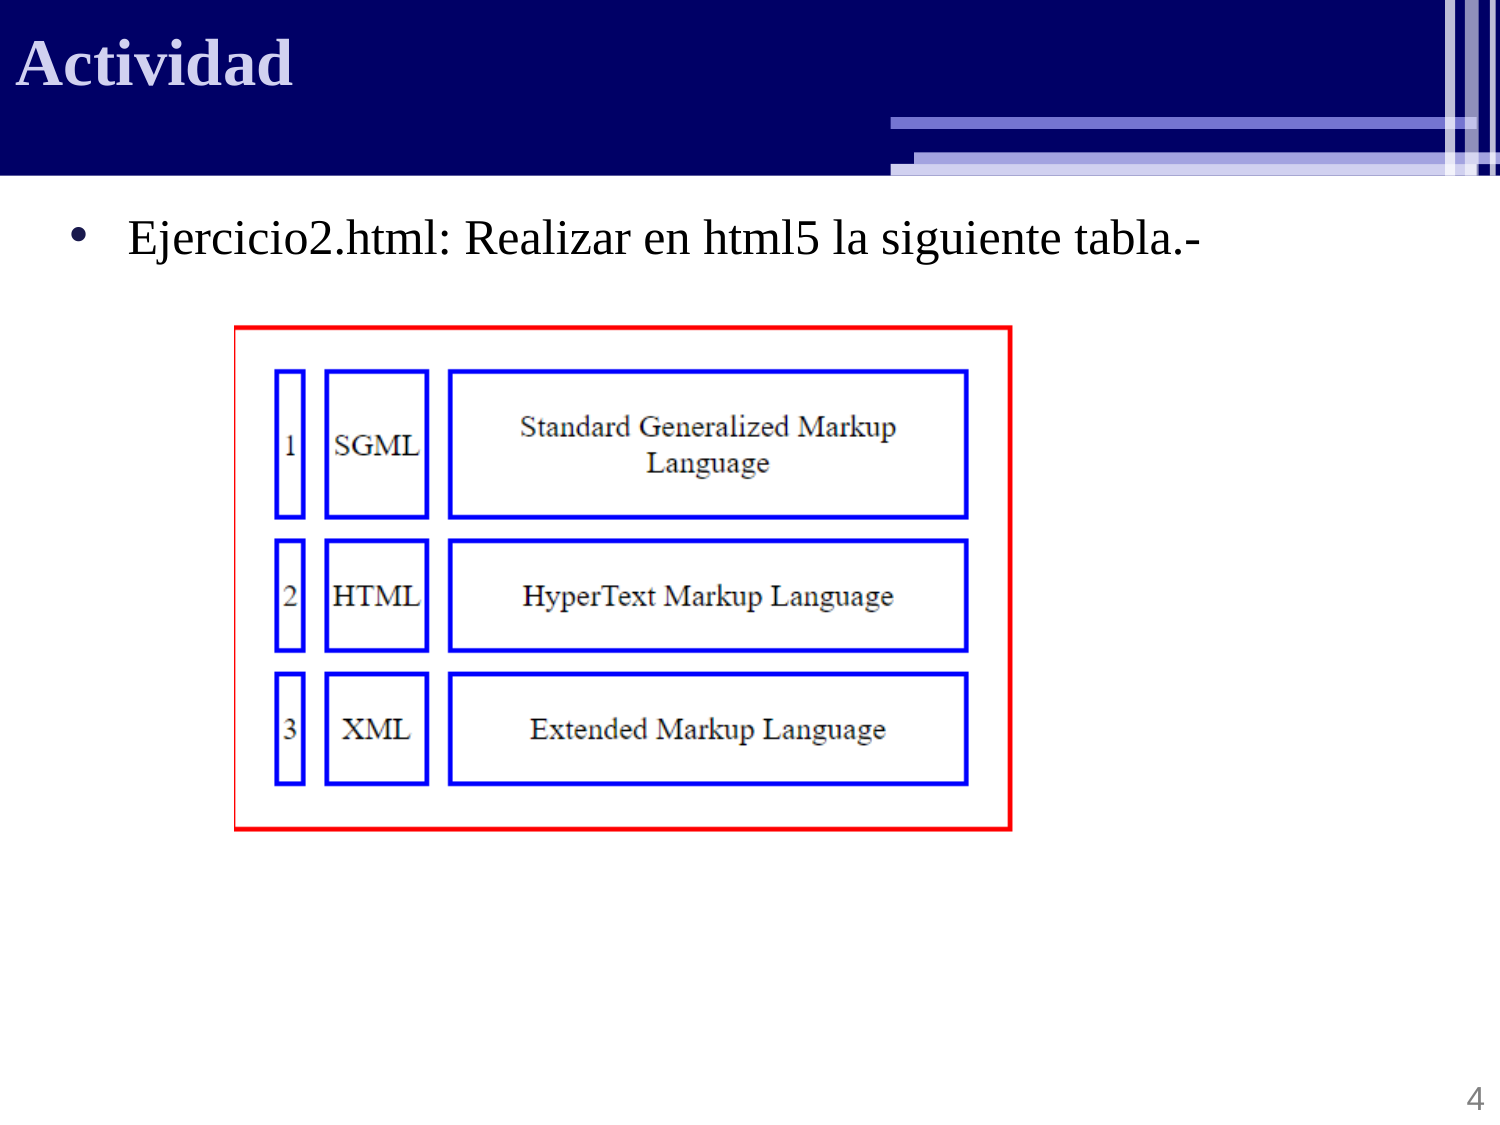

# Actividad
Ejercicio2.html: Realizar en html5 la siguiente tabla.-